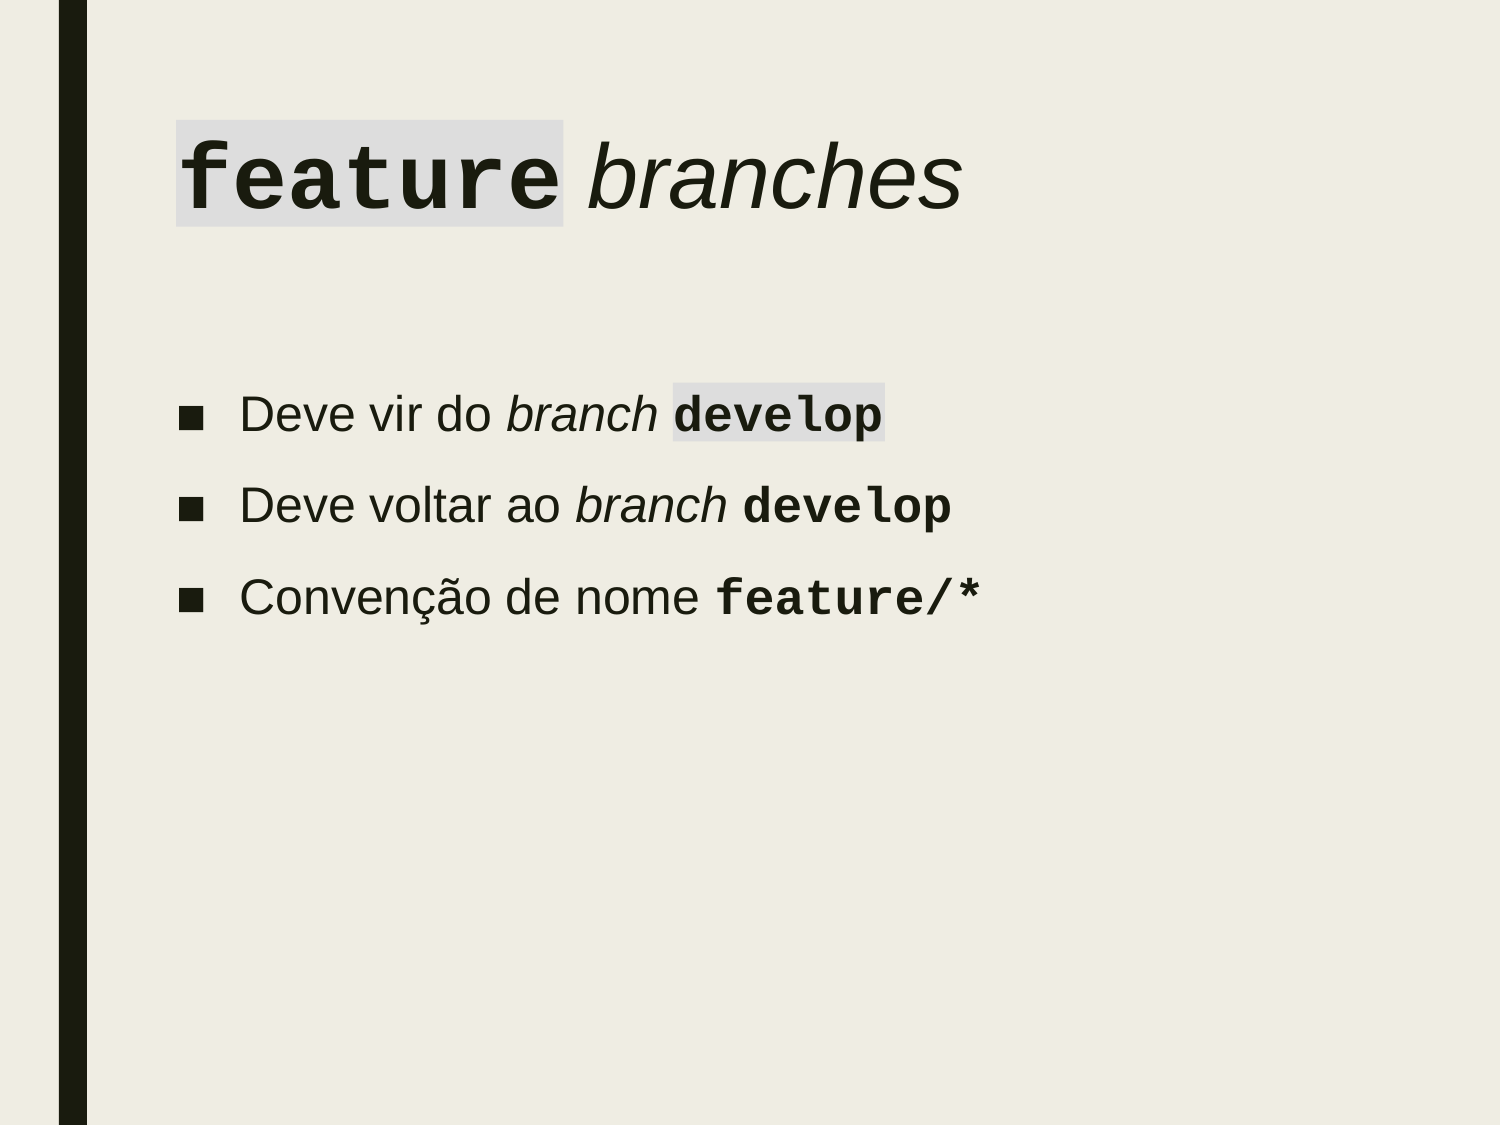

# branches
feature
■
■
■
Deve vir do branch
develop
Deve voltar ao branch develop
Convenção de nome feature/*